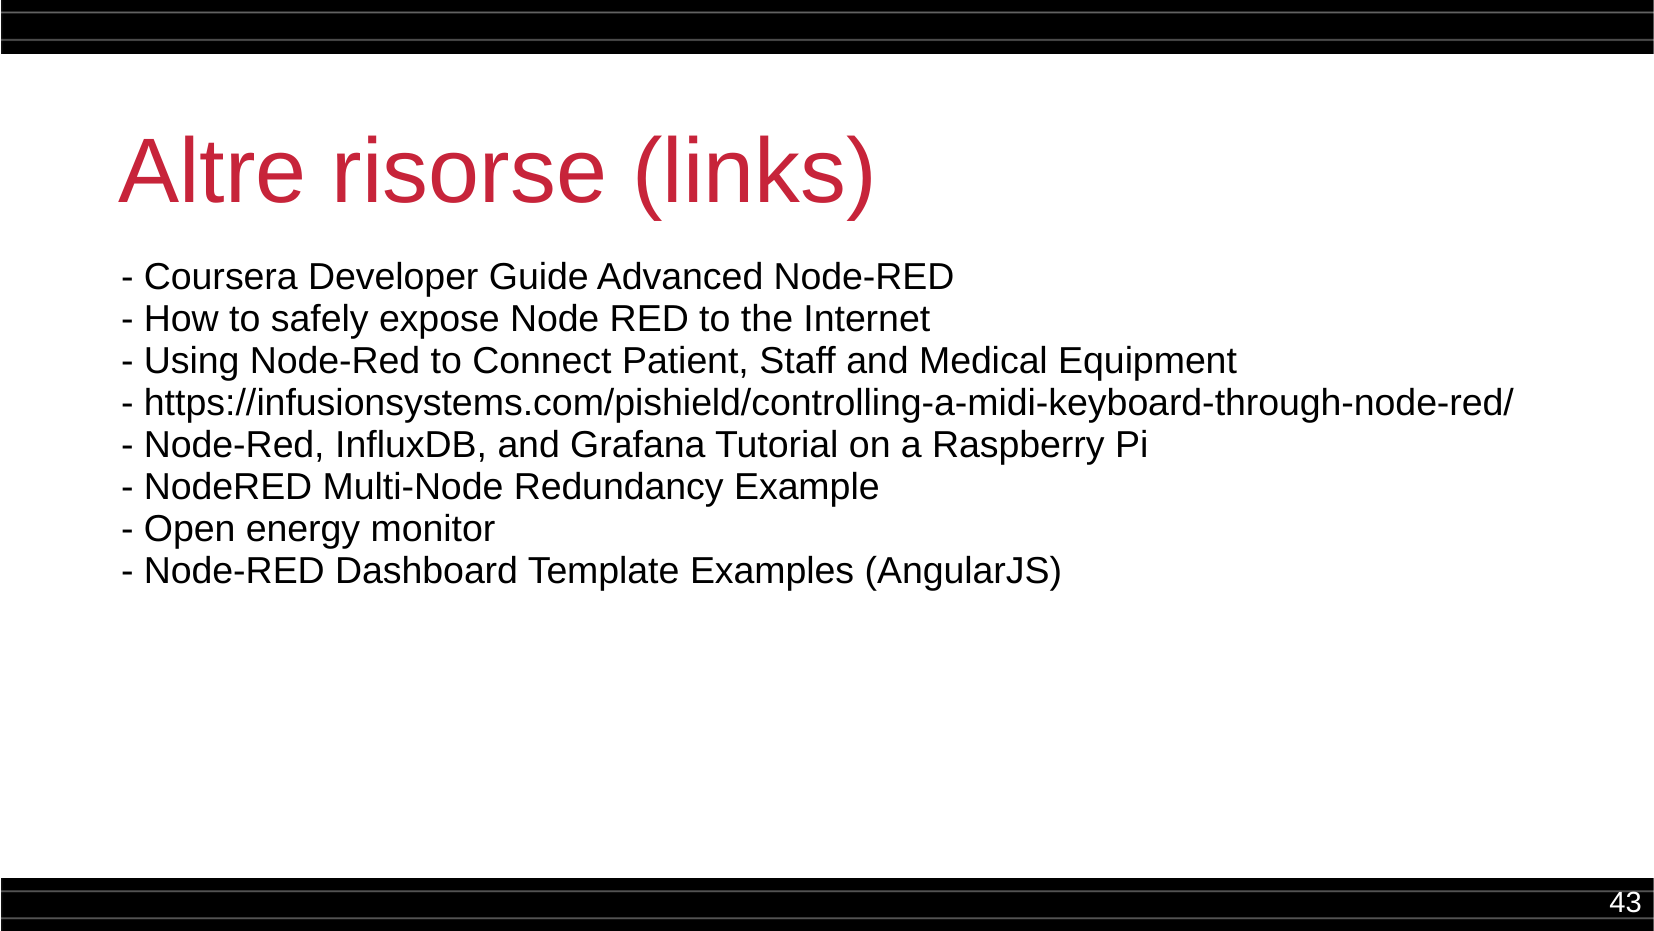

# Altre risorse (links)
- Coursera Developer Guide Advanced Node-RED
- How to safely expose Node RED to the Internet
- Using Node-Red to Connect Patient, Staff and Medical Equipment
- https://infusionsystems.com/pishield/controlling-a-midi-keyboard-through-node-red/
- Node-Red, InfluxDB, and Grafana Tutorial on a Raspberry Pi
- NodeRED Multi-Node Redundancy Example
- Open energy monitor
- Node-RED Dashboard Template Examples (AngularJS)